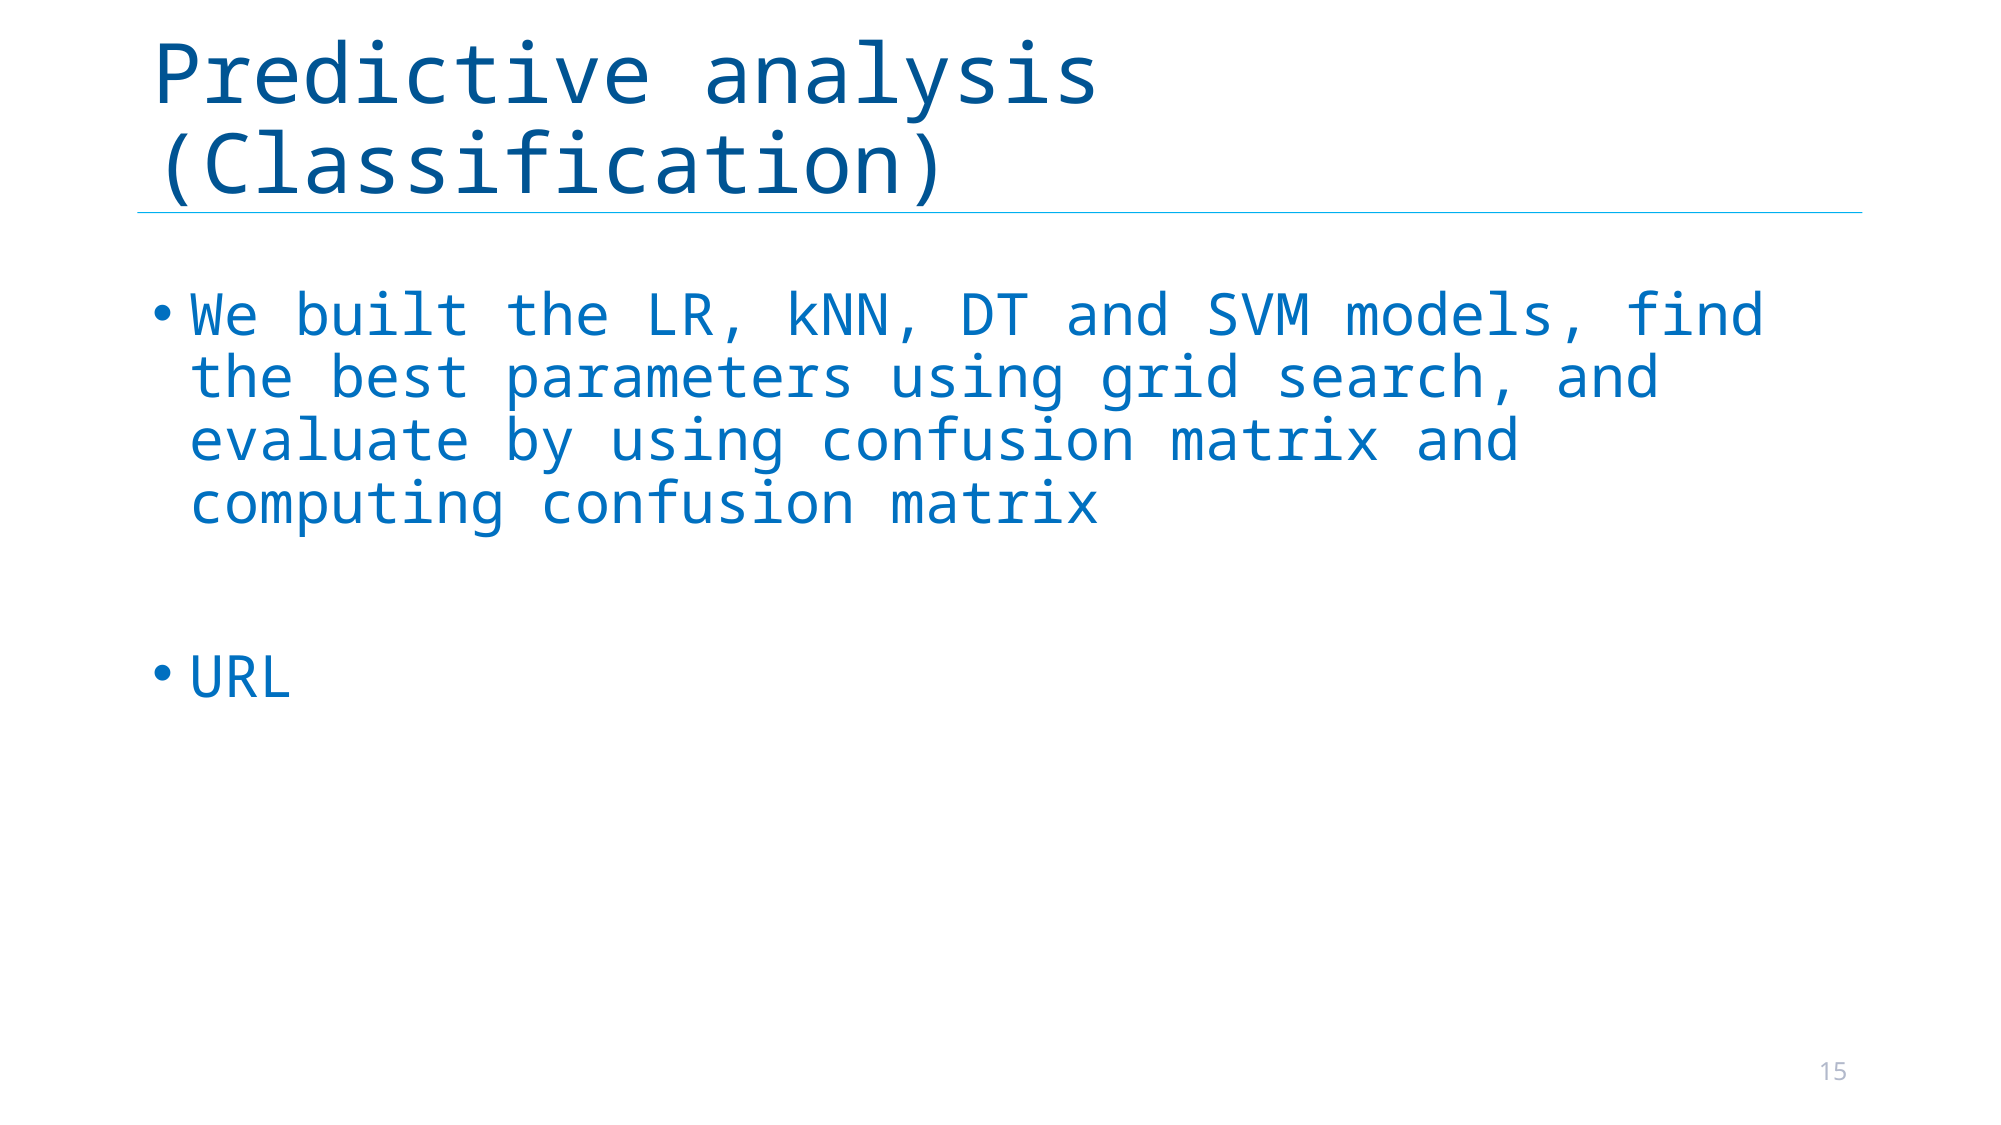

# Predictive analysis (Classification)
We built the LR, kNN, DT and SVM models, find the best parameters using grid search, and evaluate by using confusion matrix and computing confusion matrix
URL